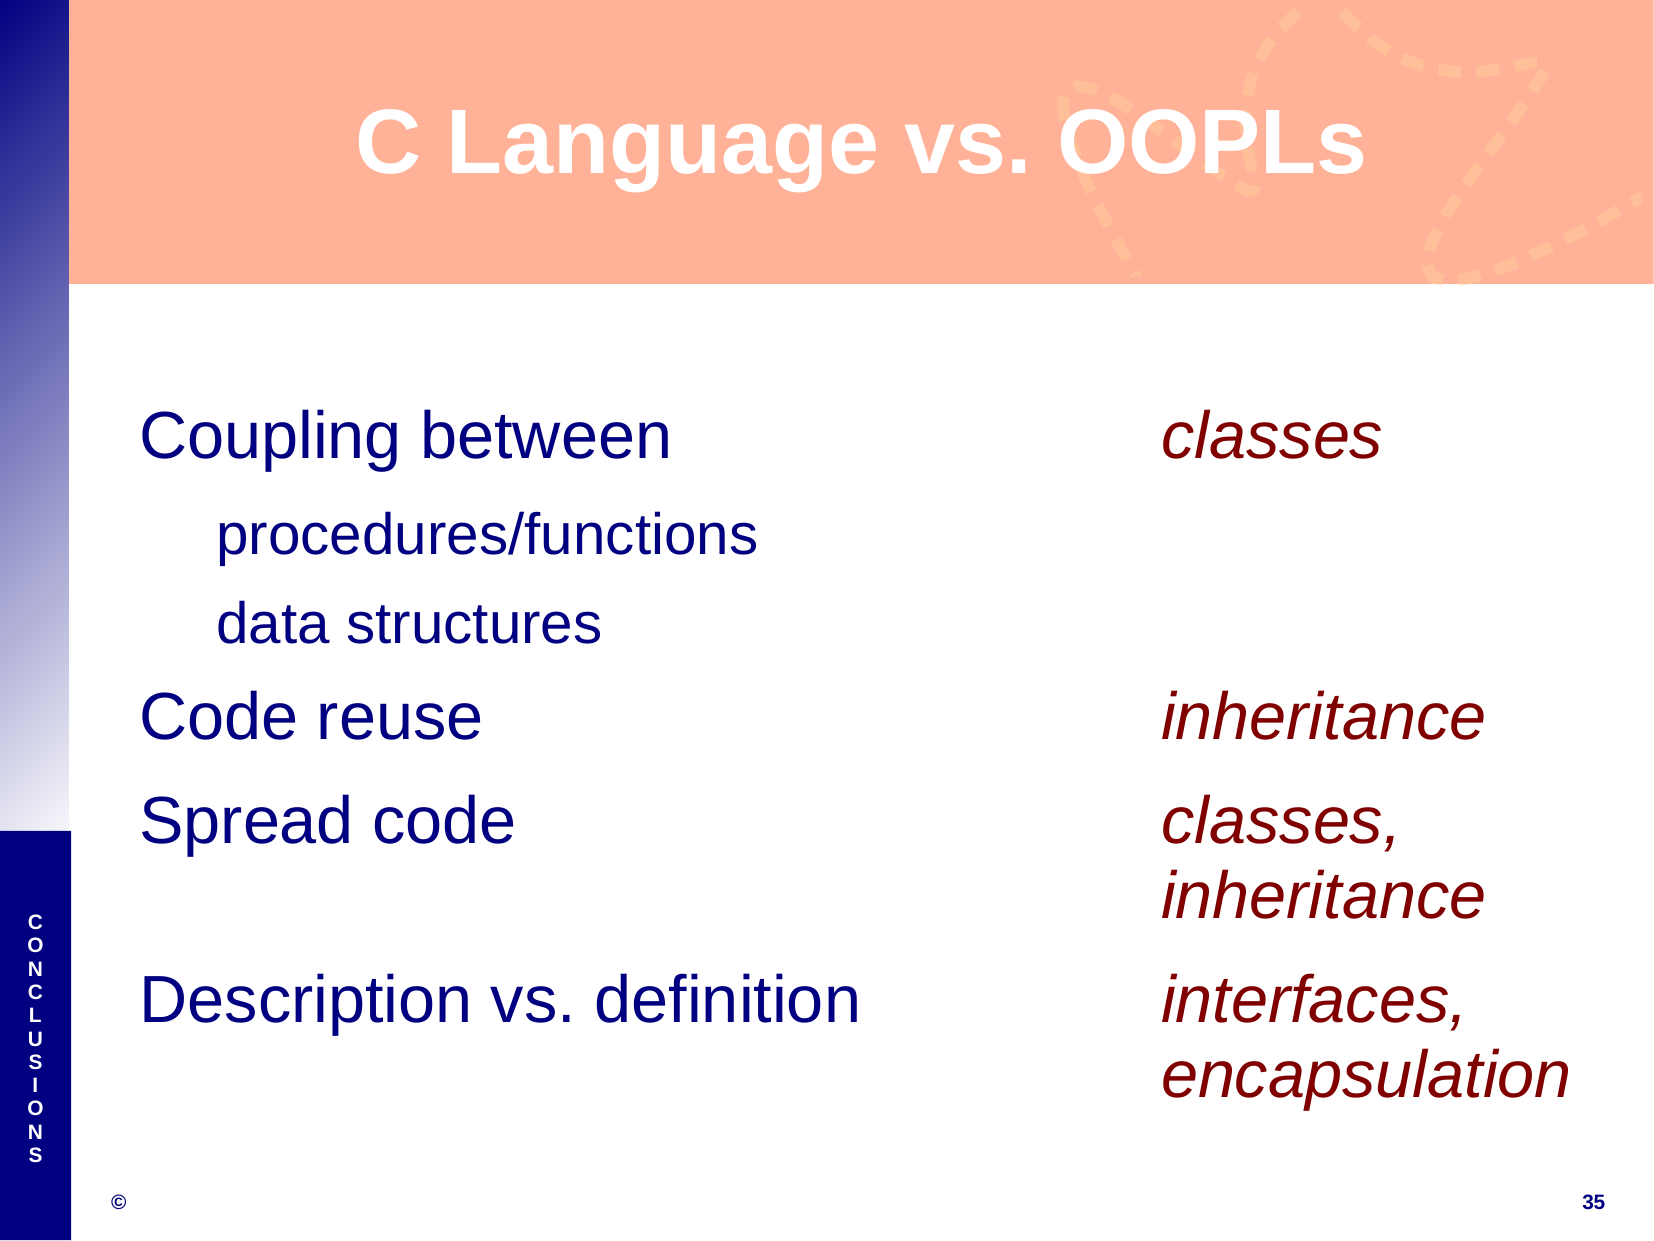

# C Language vs. OOPLs
Coupling between	classes
procedures/functions
data structures
Code reuse	inheritance
Spread code	classes,
	inheritance
Description vs. definition	interfaces,
	encapsulation
C
O
N
C
L
U
S
I
O
N
S